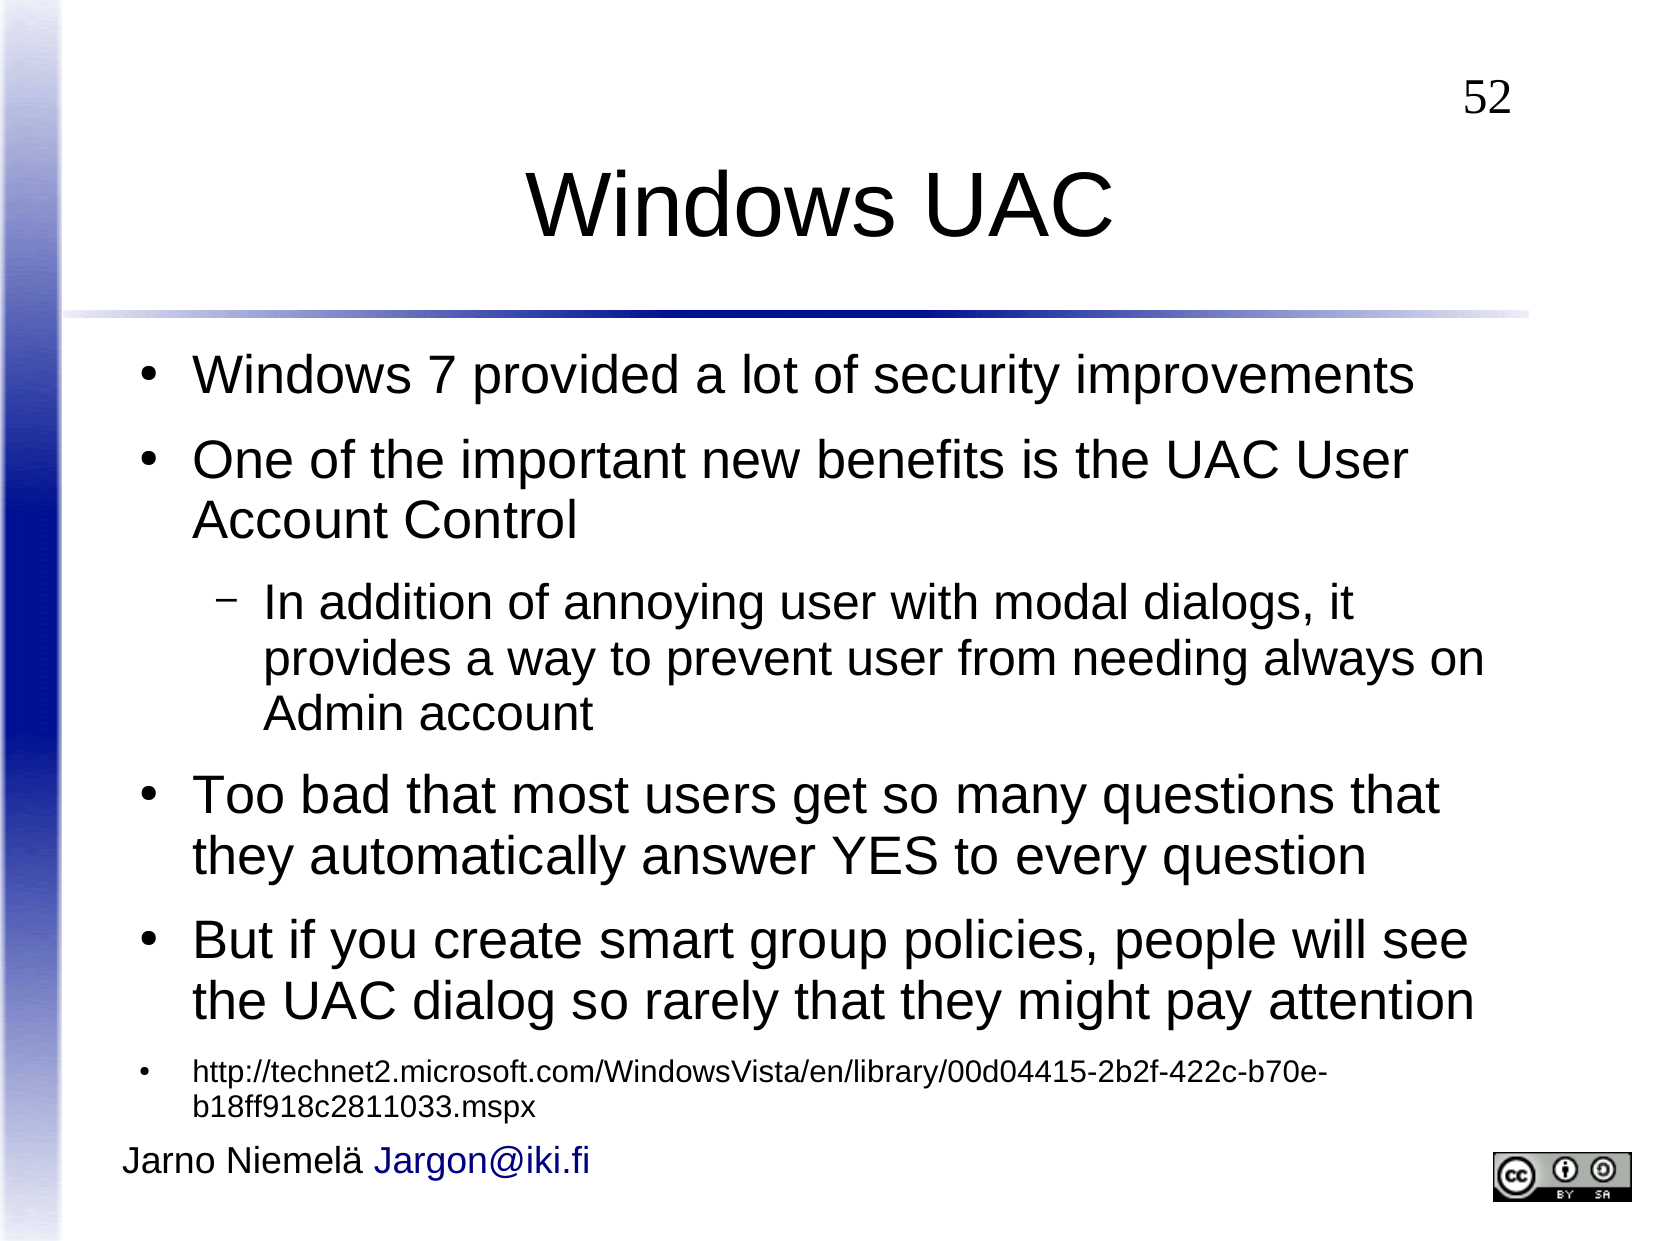

# Windows UAC
Windows 7 provided a lot of security improvements
One of the important new benefits is the UAC User Account Control
In addition of annoying user with modal dialogs, it provides a way to prevent user from needing always on Admin account
Too bad that most users get so many questions that they automatically answer YES to every question
But if you create smart group policies, people will see the UAC dialog so rarely that they might pay attention
http://technet2.microsoft.com/WindowsVista/en/library/00d04415-2b2f-422c-b70e-b18ff918c2811033.mspx